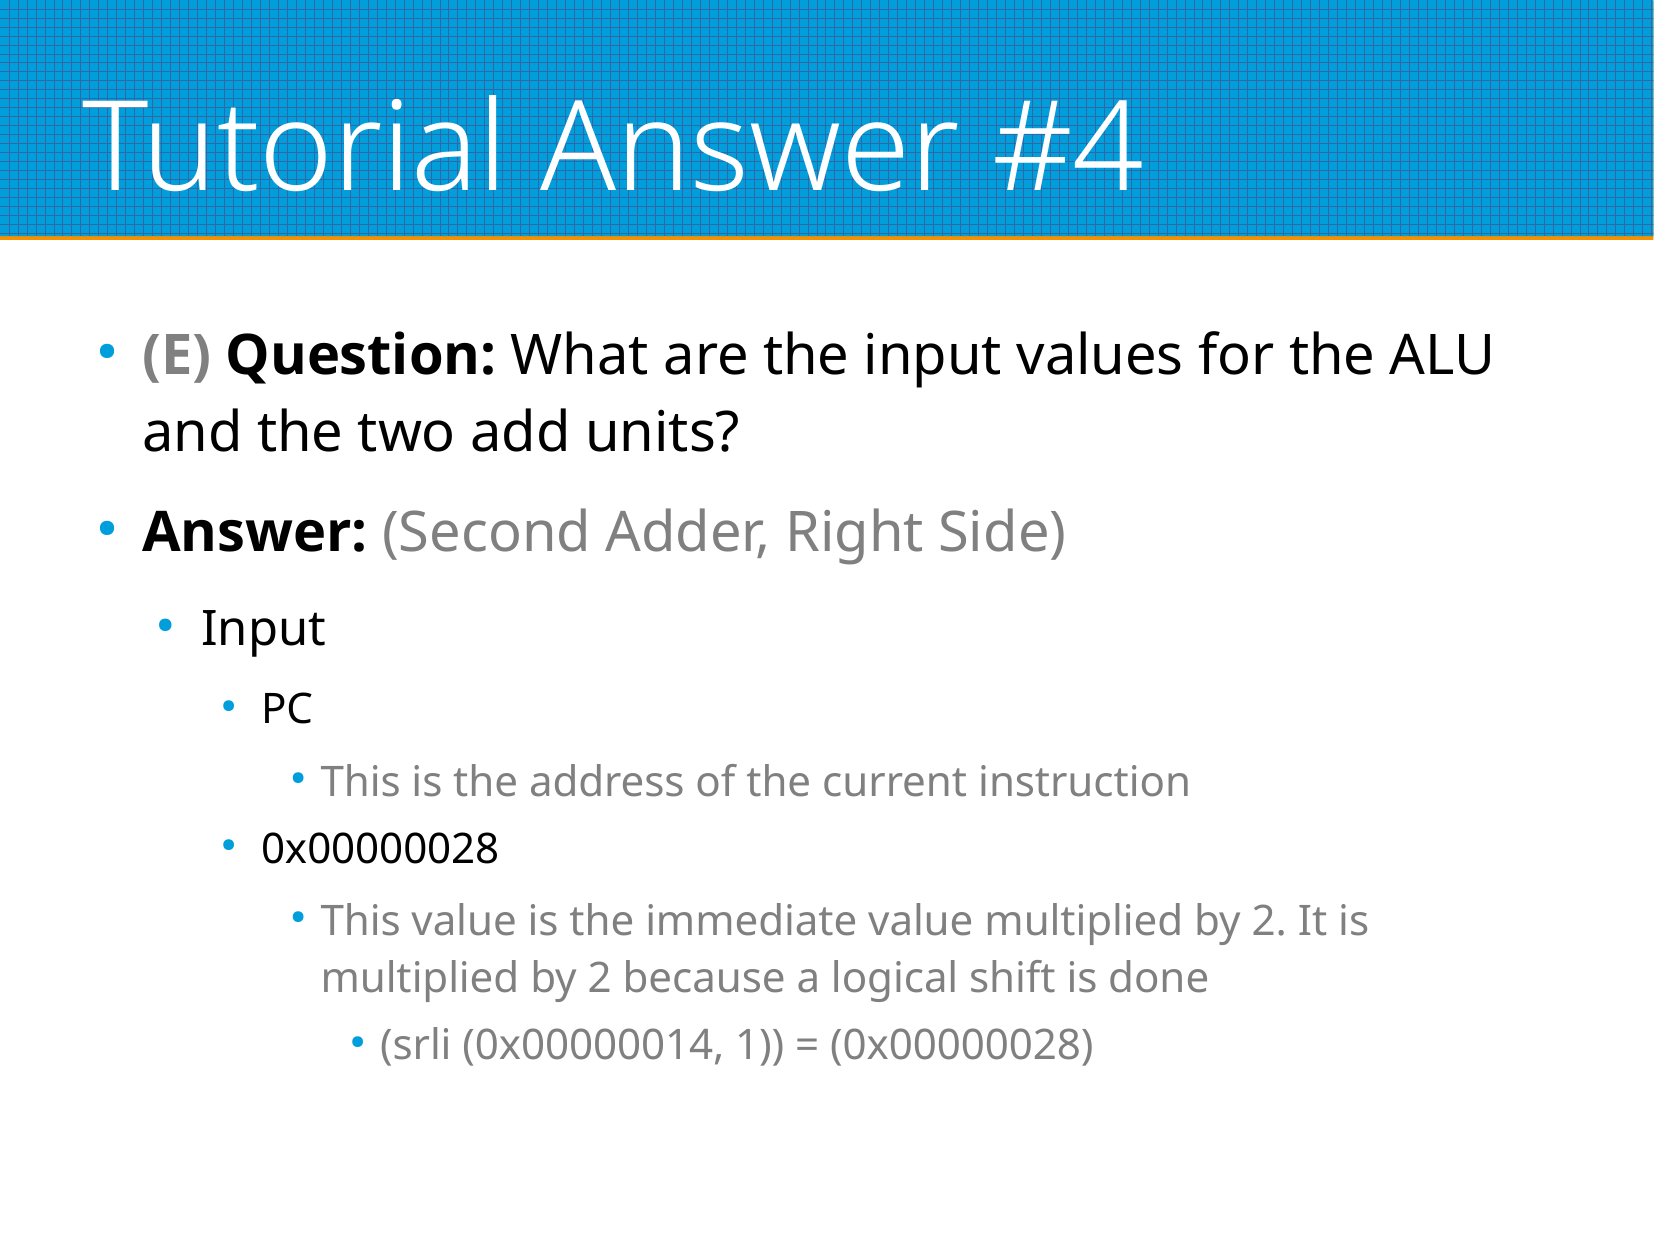

# Tutorial Answer #4
(E) Question: What are the input values for the ALU and the two add units?
Answer: (Second Adder, Right Side)
Input
PC
This is the address of the current instruction
0x00000028
This value is the immediate value multiplied by 2. It is multiplied by 2 because a logical shift is done
(srli (0x00000014, 1)) = (0x00000028)